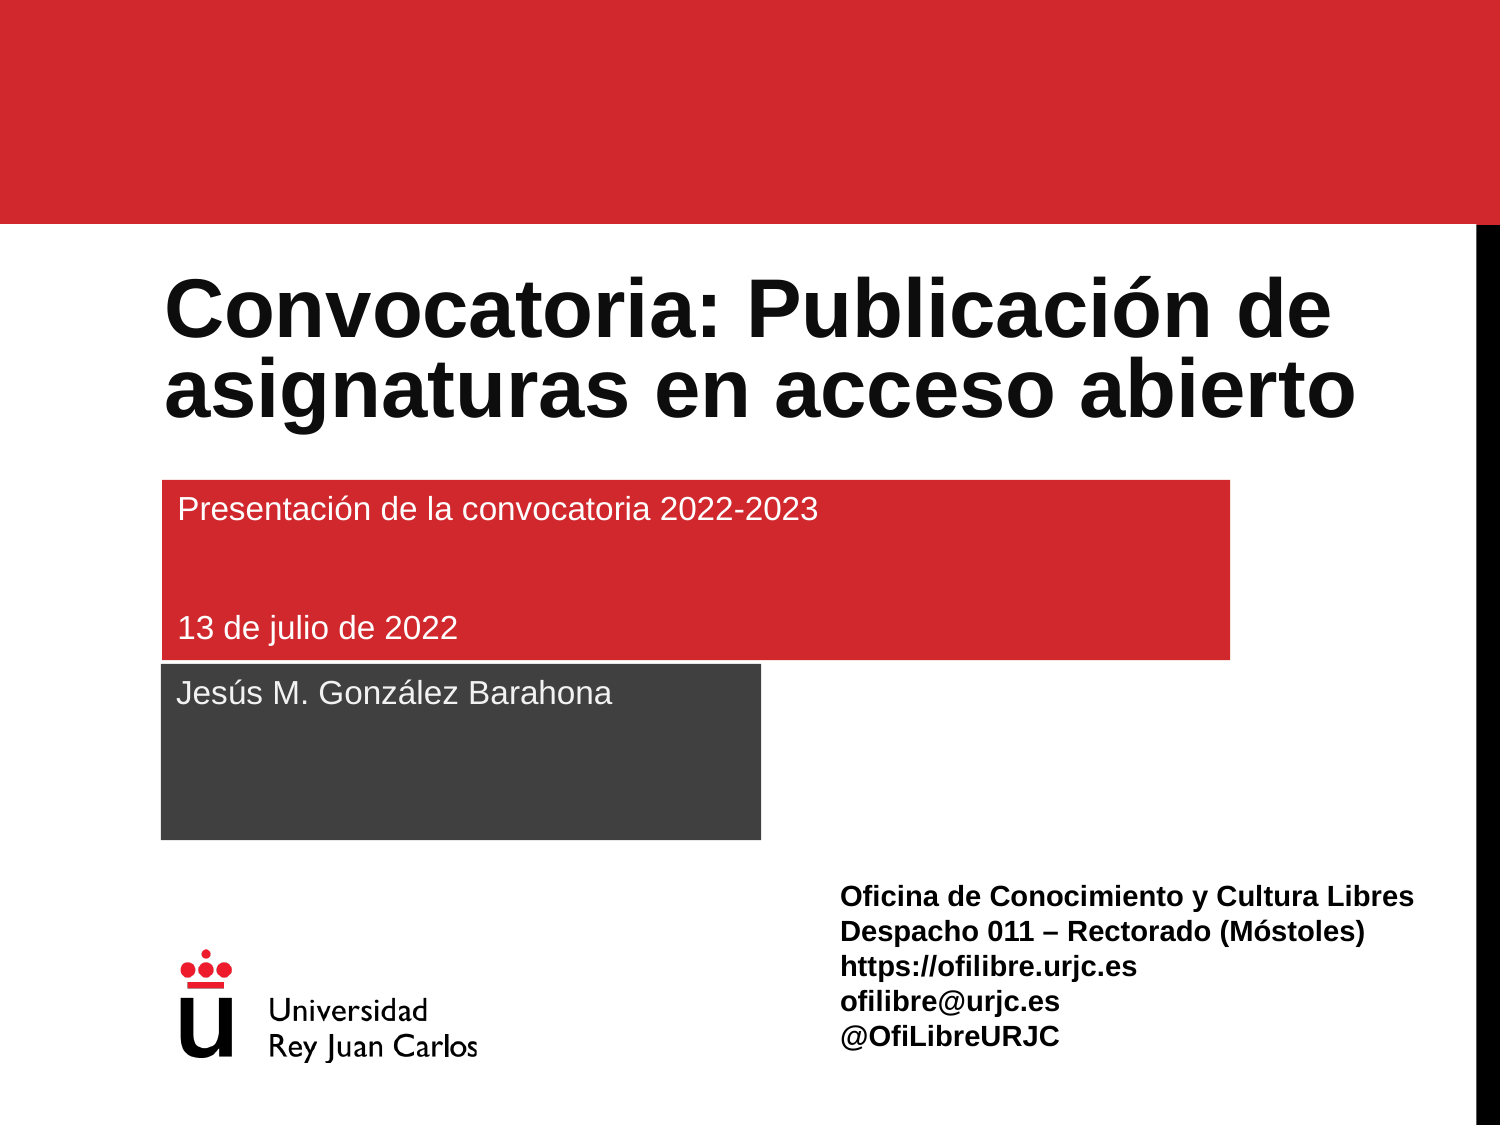

Convocatoria: Publicación de asignaturas en acceso abierto
Presentación de la convocatoria 2022-2023
13 de julio de 2022
Jesús M. González Barahona
Oficina de Conocimiento y Cultura Libres
Despacho 011 – Rectorado (Móstoles)
https://ofilibre.urjc.es
ofilibre@urjc.es
@OfiLibreURJC